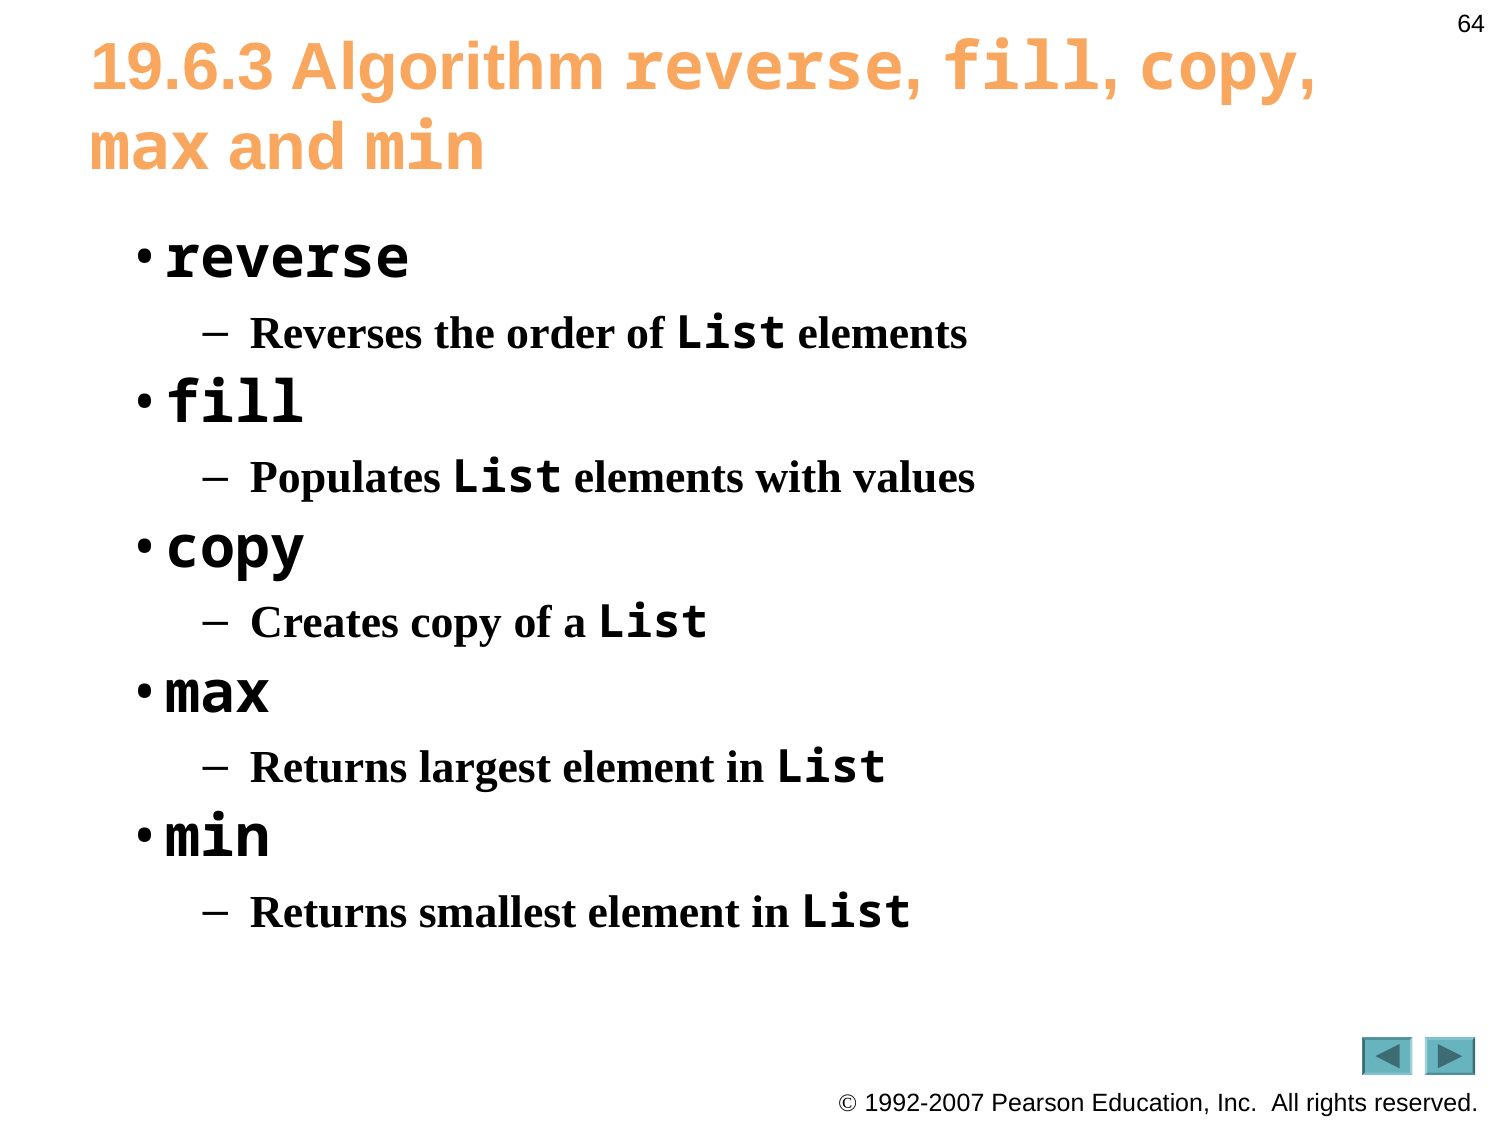

# 19.6.3 Algorithm reverse, fill, copy, max and min
reverse
Reverses the order of List elements
fill
Populates List elements with values
copy
Creates copy of a List
max
Returns largest element in List
min
Returns smallest element in List